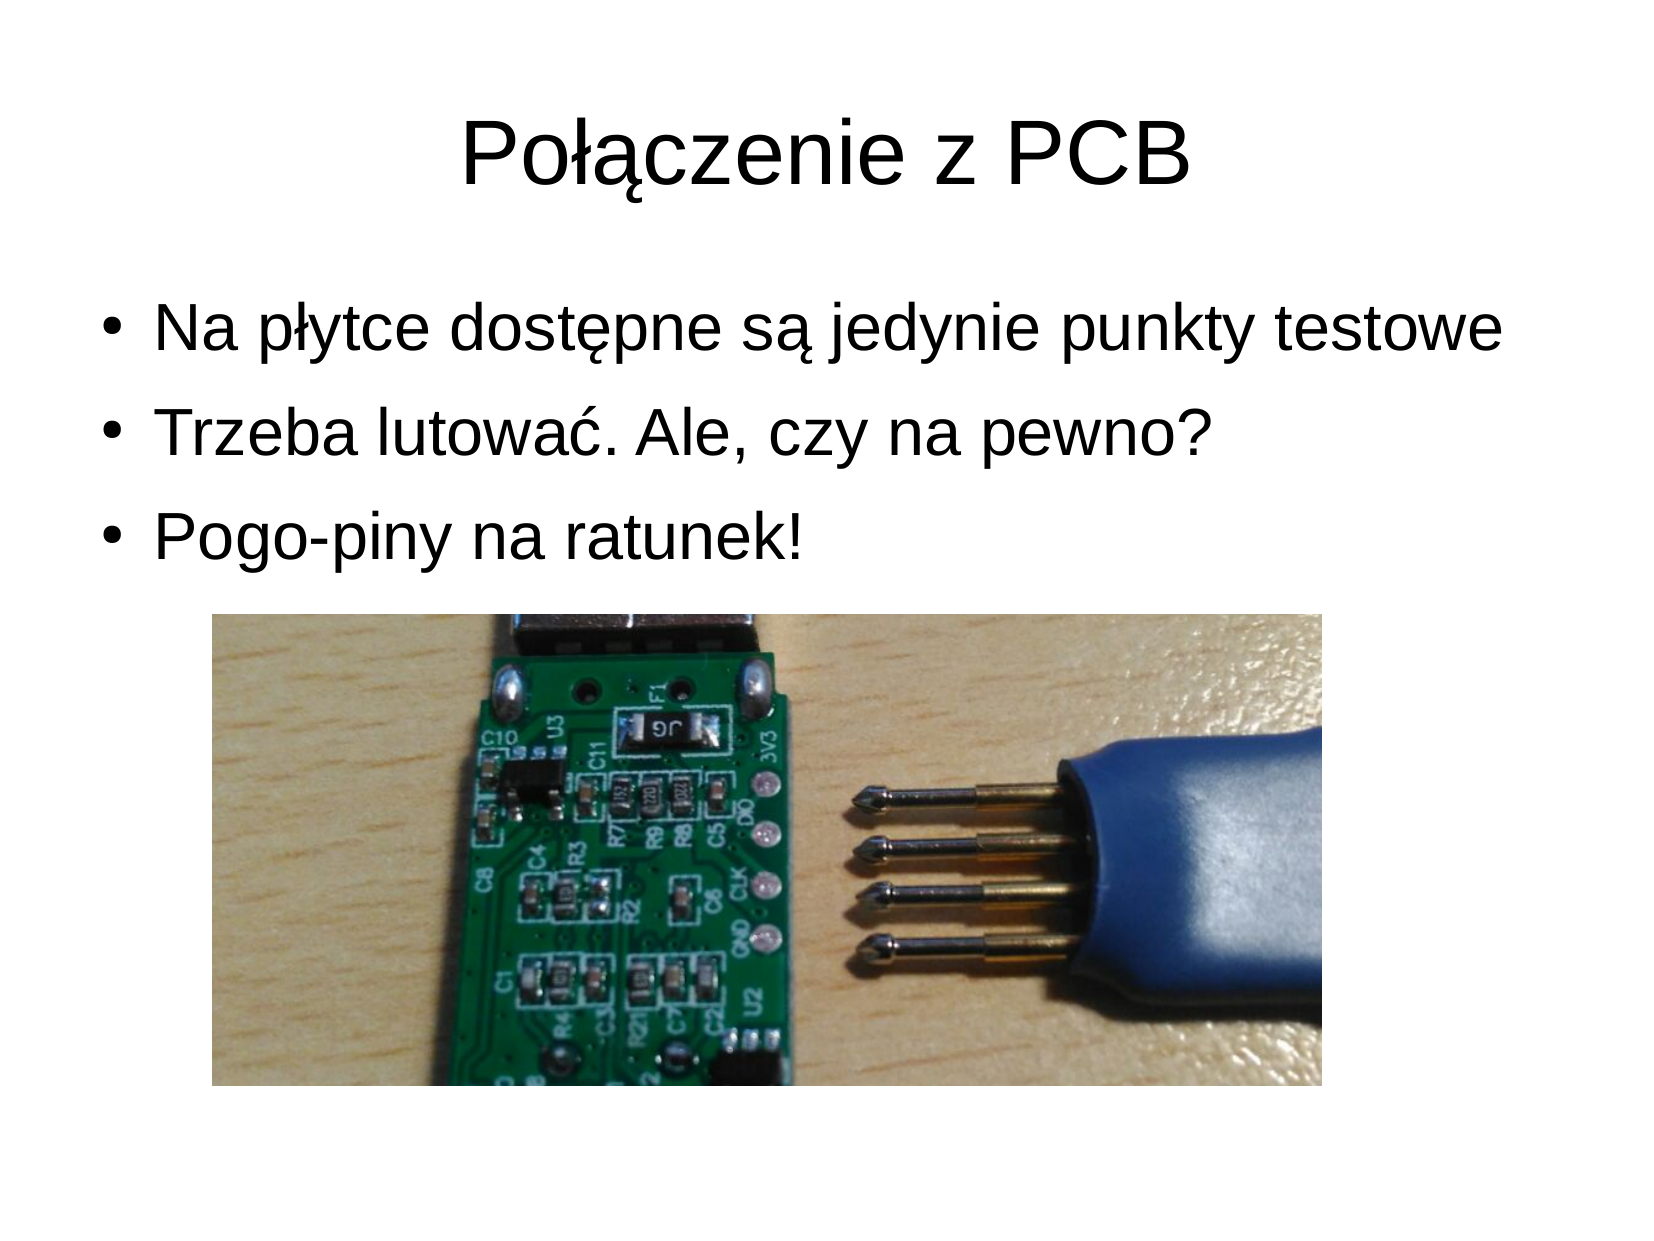

# Połączenie z PCB
Na płytce dostępne są jedynie punkty testowe
Trzeba lutować. Ale, czy na pewno?
Pogo-piny na ratunek!